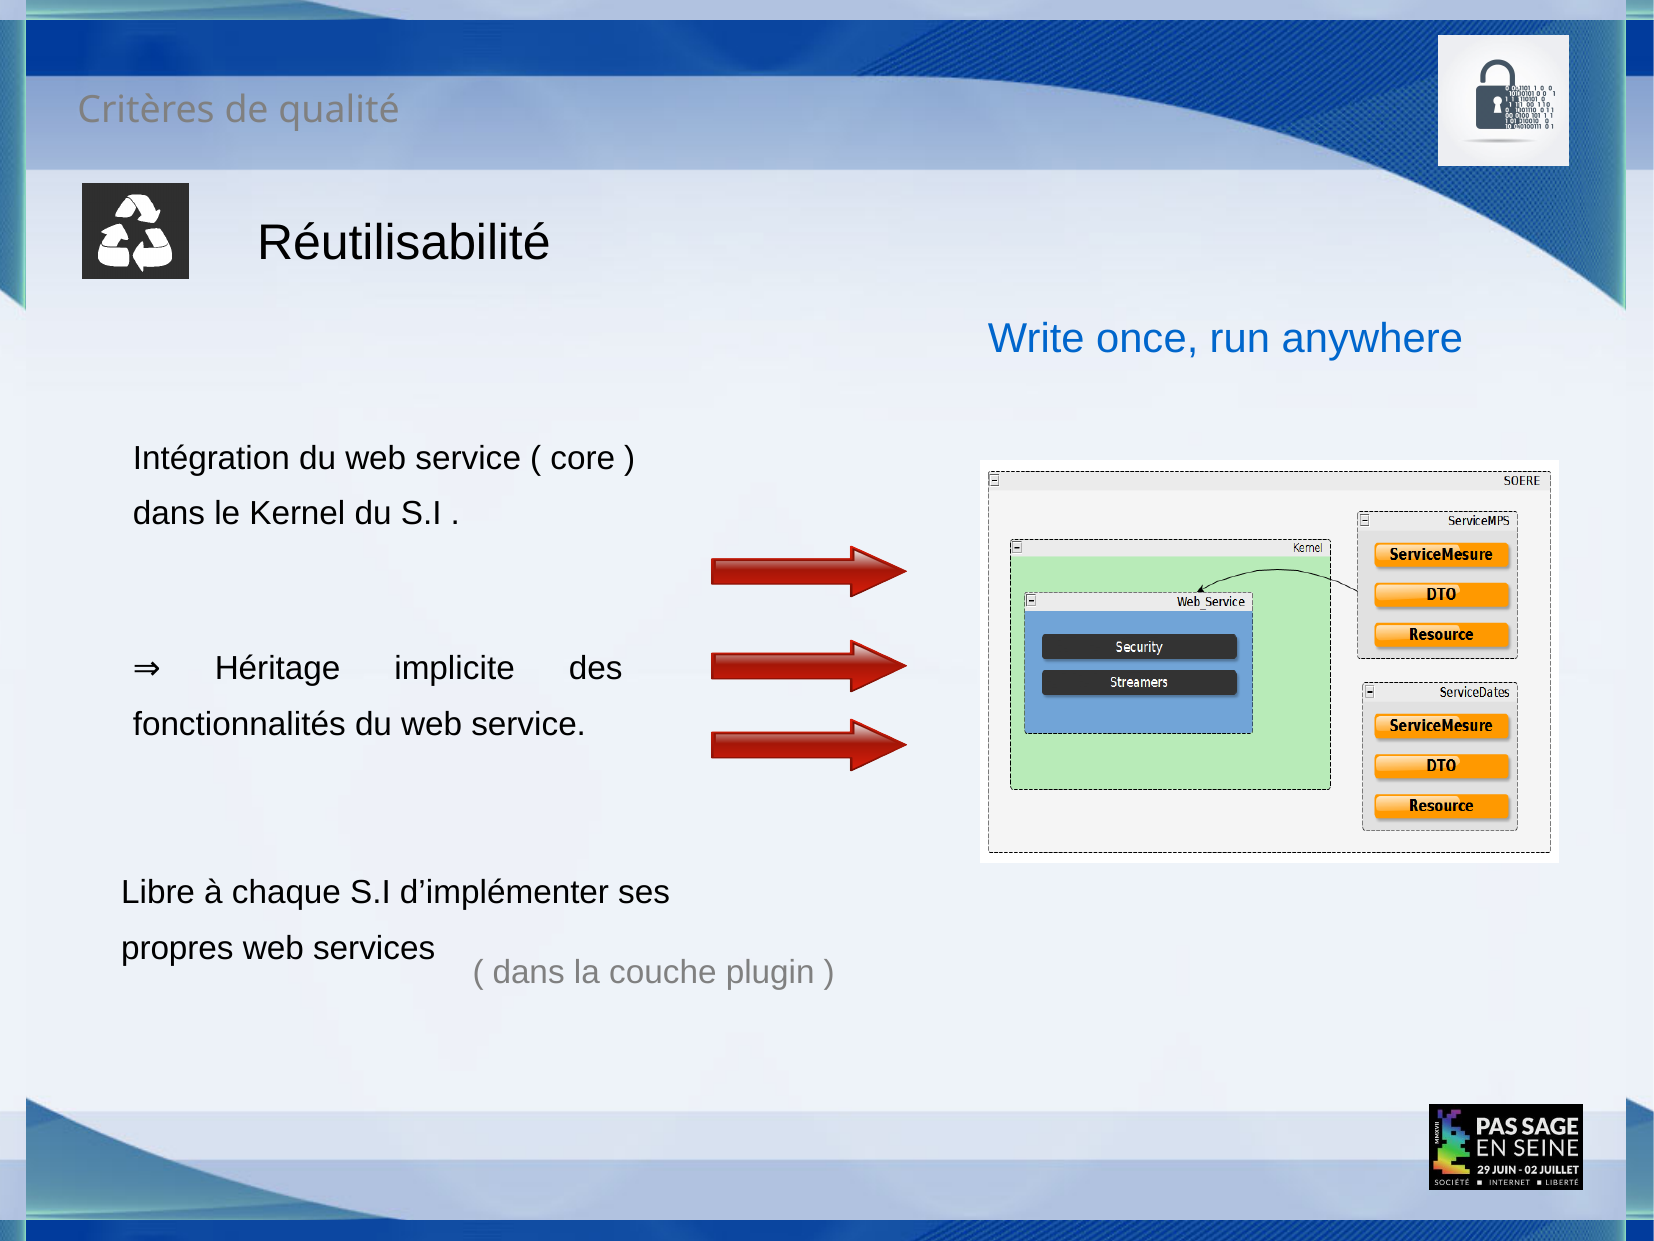

Critères de qualité
# Réutilisabilité
Write once, run anywhere
Intégration du web service ( core )
dans le Kernel du S.I .
⇒ Héritage implicite des fonctionnalités du web service.
Libre à chaque S.I d’implémenter ses
propres web services
( dans la couche plugin )